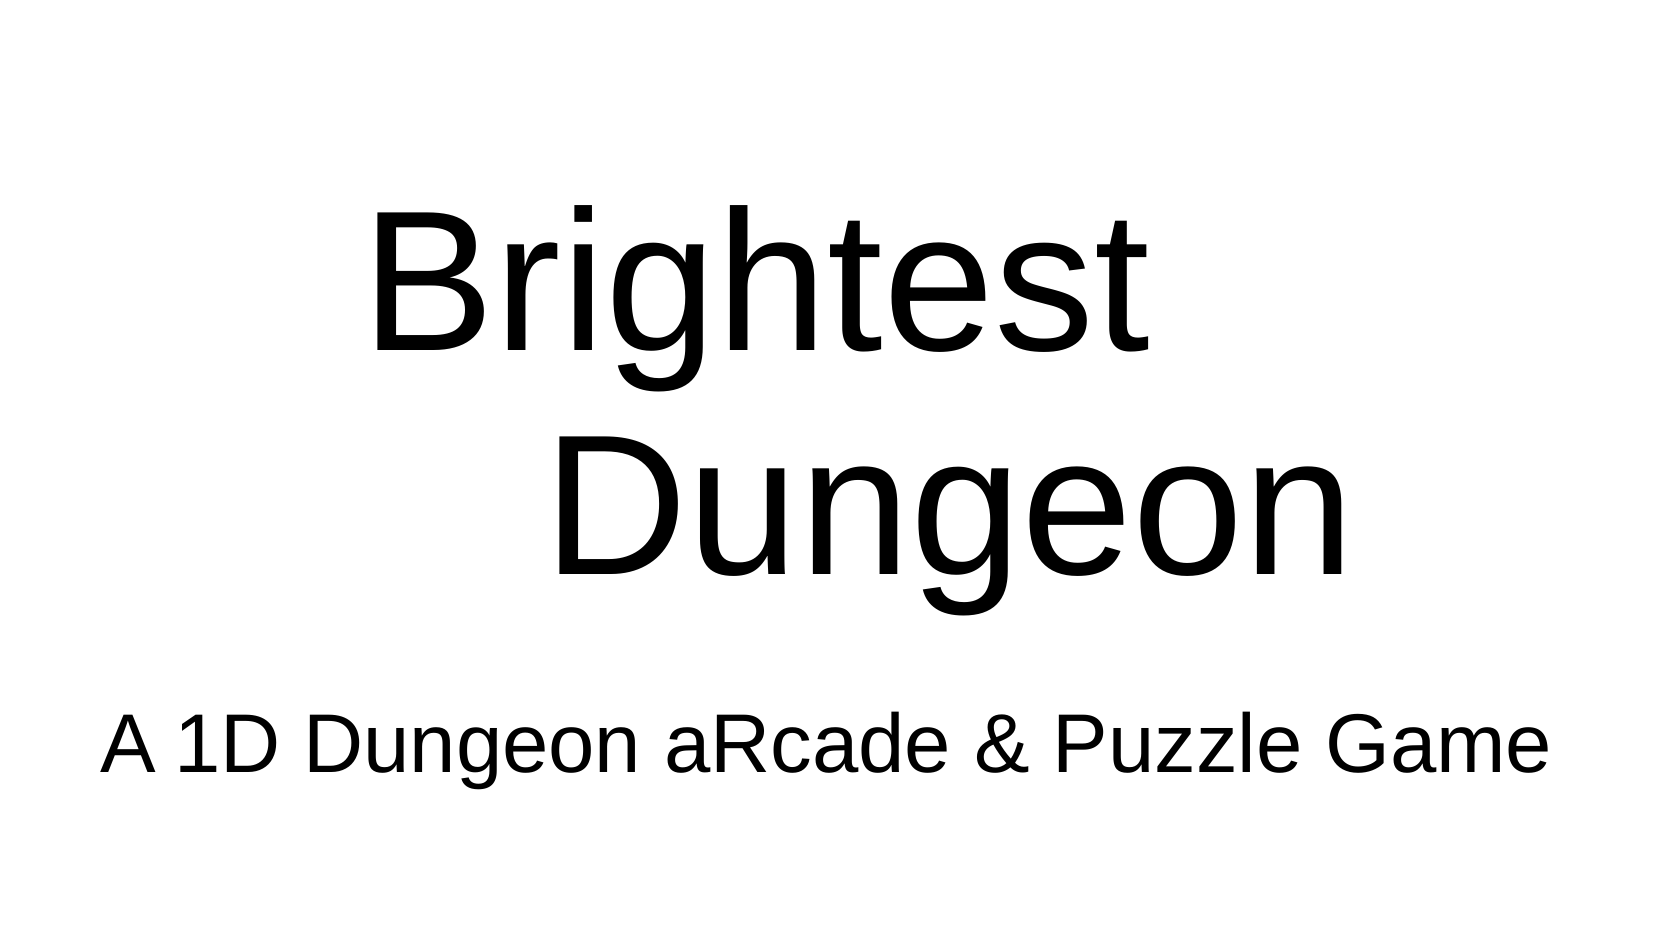

# Brightest Dungeon
A 1D Dungeon aRcade & Puzzle Game